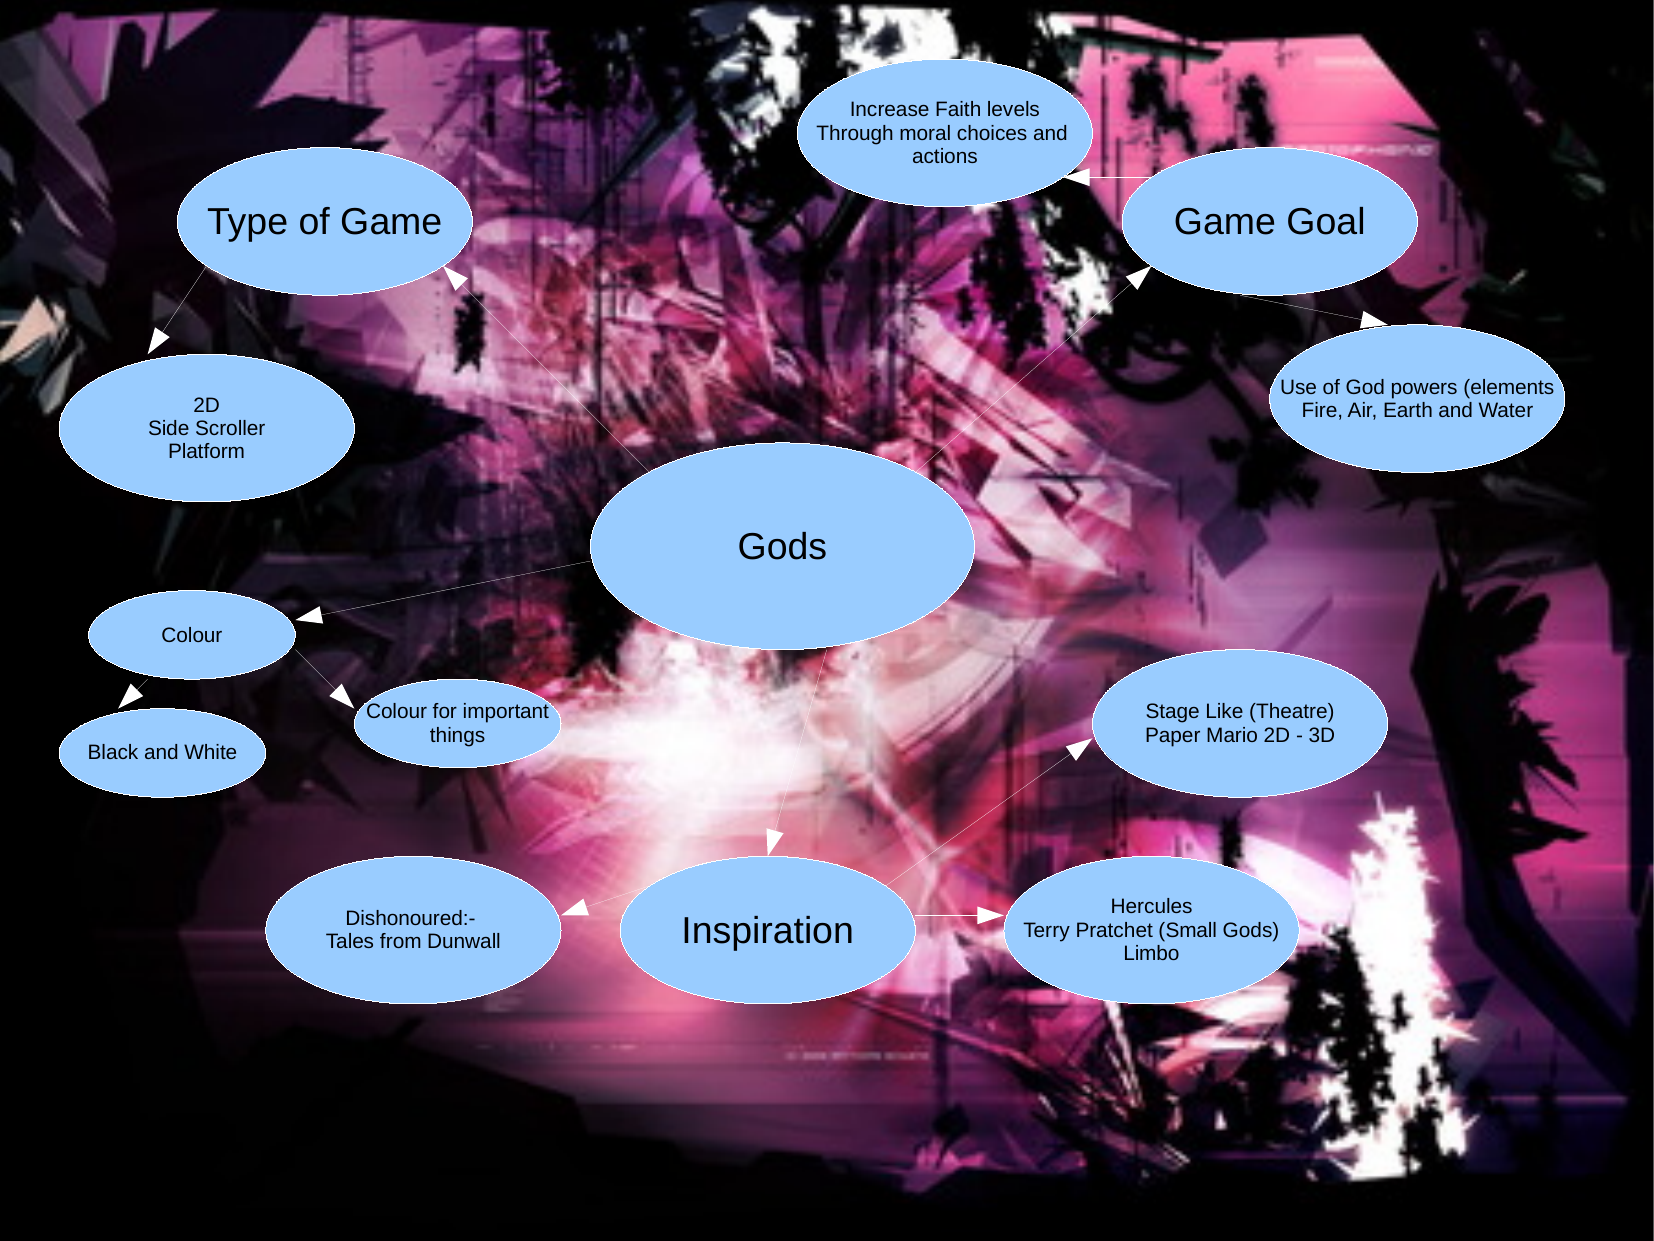

Increase Faith levels
Through moral choices and
actions
Type of Game
Game Goal
Use of God powers (elements
Fire, Air, Earth and Water
2D
Side Scroller
Platform
Gods
Colour
Stage Like (Theatre)
Paper Mario 2D - 3D
Colour for important
things
Black and White
Dishonoured:-
Tales from Dunwall
Inspiration
Hercules
Terry Pratchet (Small Gods)
Limbo